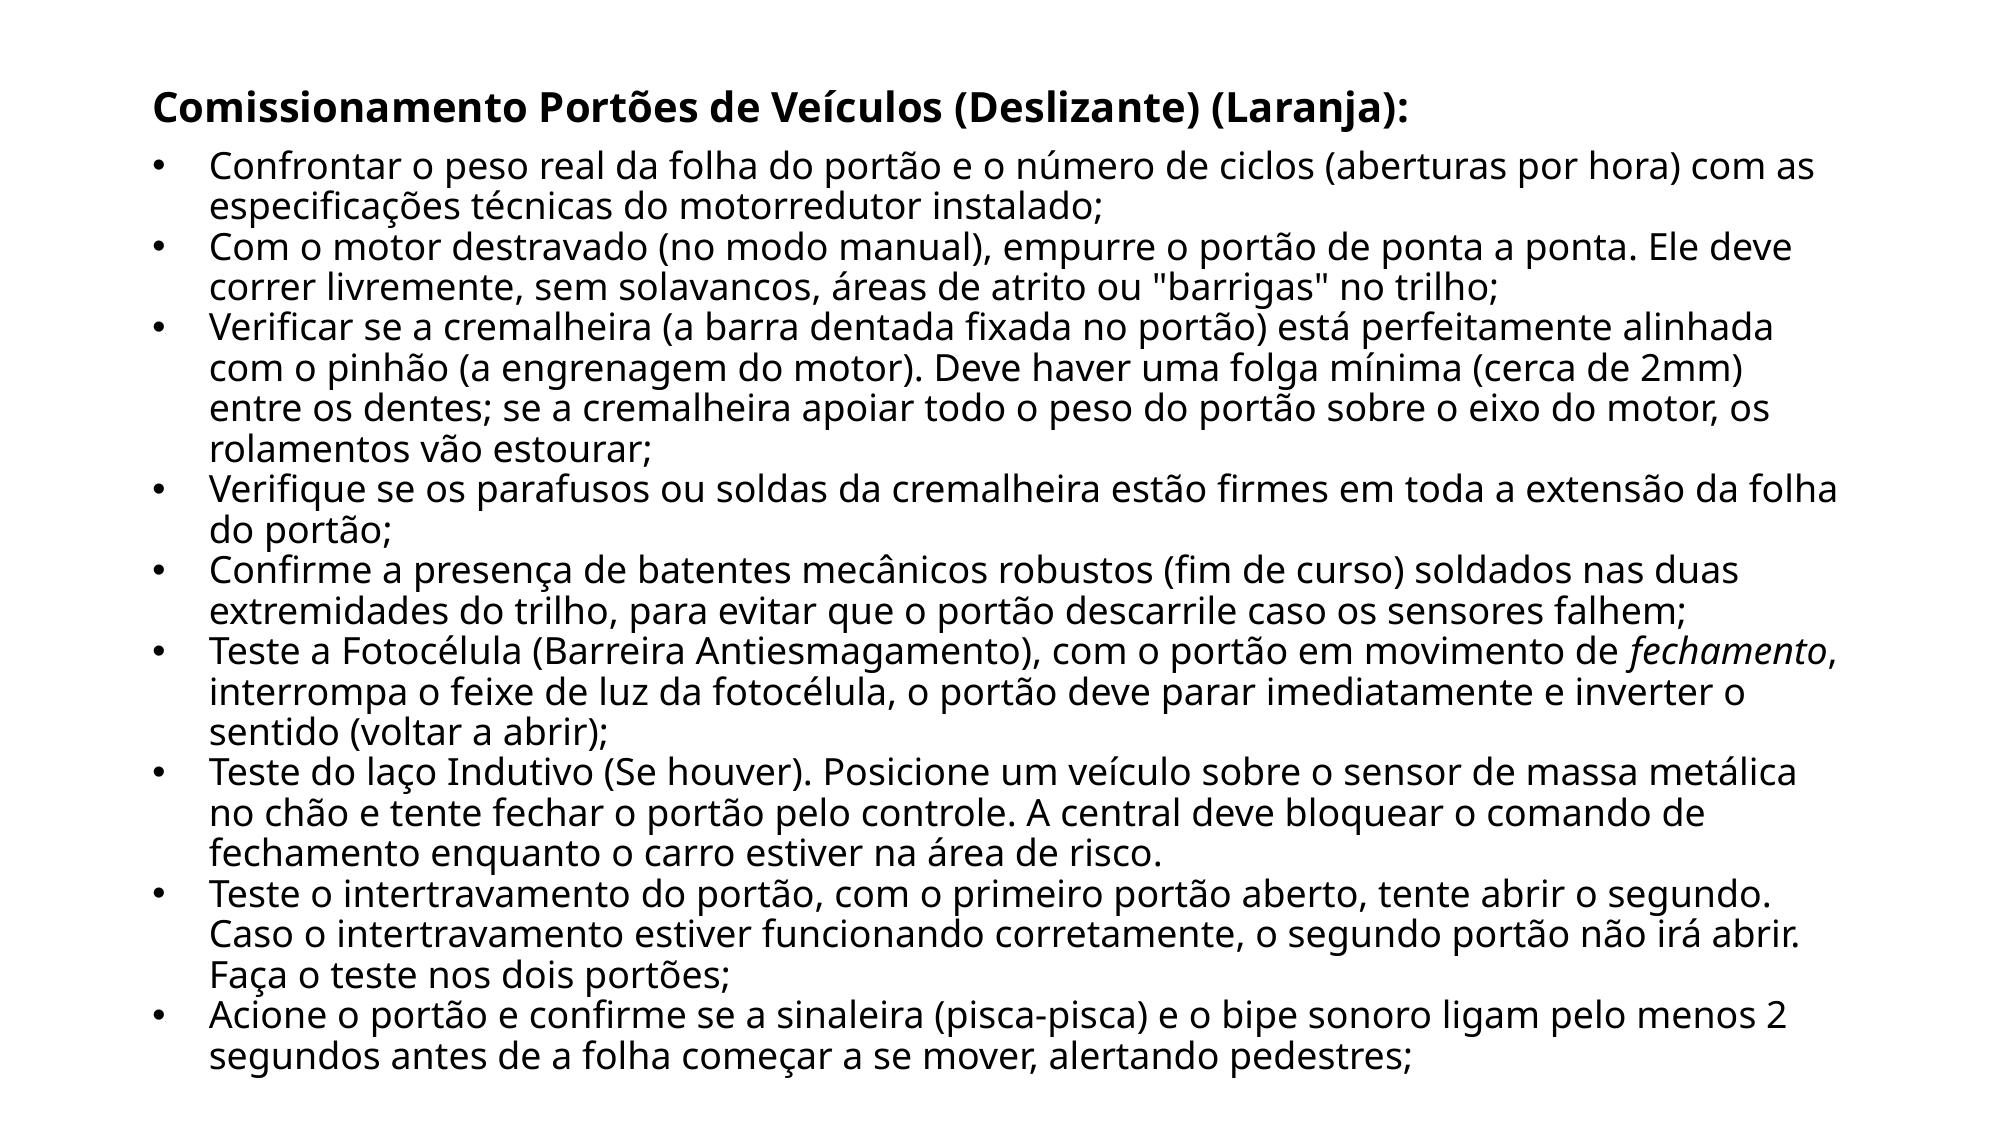

# Comissionamento Portões de Veículos (Deslizante) (Laranja):
Confrontar o peso real da folha do portão e o número de ciclos (aberturas por hora) com as especificações técnicas do motorredutor instalado;
Com o motor destravado (no modo manual), empurre o portão de ponta a ponta. Ele deve correr livremente, sem solavancos, áreas de atrito ou "barrigas" no trilho;
Verificar se a cremalheira (a barra dentada fixada no portão) está perfeitamente alinhada com o pinhão (a engrenagem do motor). Deve haver uma folga mínima (cerca de 2mm) entre os dentes; se a cremalheira apoiar todo o peso do portão sobre o eixo do motor, os rolamentos vão estourar;
Verifique se os parafusos ou soldas da cremalheira estão firmes em toda a extensão da folha do portão;
Confirme a presença de batentes mecânicos robustos (fim de curso) soldados nas duas extremidades do trilho, para evitar que o portão descarrile caso os sensores falhem;
Teste a Fotocélula (Barreira Antiesmagamento), com o portão em movimento de fechamento, interrompa o feixe de luz da fotocélula, o portão deve parar imediatamente e inverter o sentido (voltar a abrir);
Teste do laço Indutivo (Se houver). Posicione um veículo sobre o sensor de massa metálica no chão e tente fechar o portão pelo controle. A central deve bloquear o comando de fechamento enquanto o carro estiver na área de risco.
Teste o intertravamento do portão, com o primeiro portão aberto, tente abrir o segundo. Caso o intertravamento estiver funcionando corretamente, o segundo portão não irá abrir. Faça o teste nos dois portões;
Acione o portão e confirme se a sinaleira (pisca-pisca) e o bipe sonoro ligam pelo menos 2 segundos antes de a folha começar a se mover, alertando pedestres;